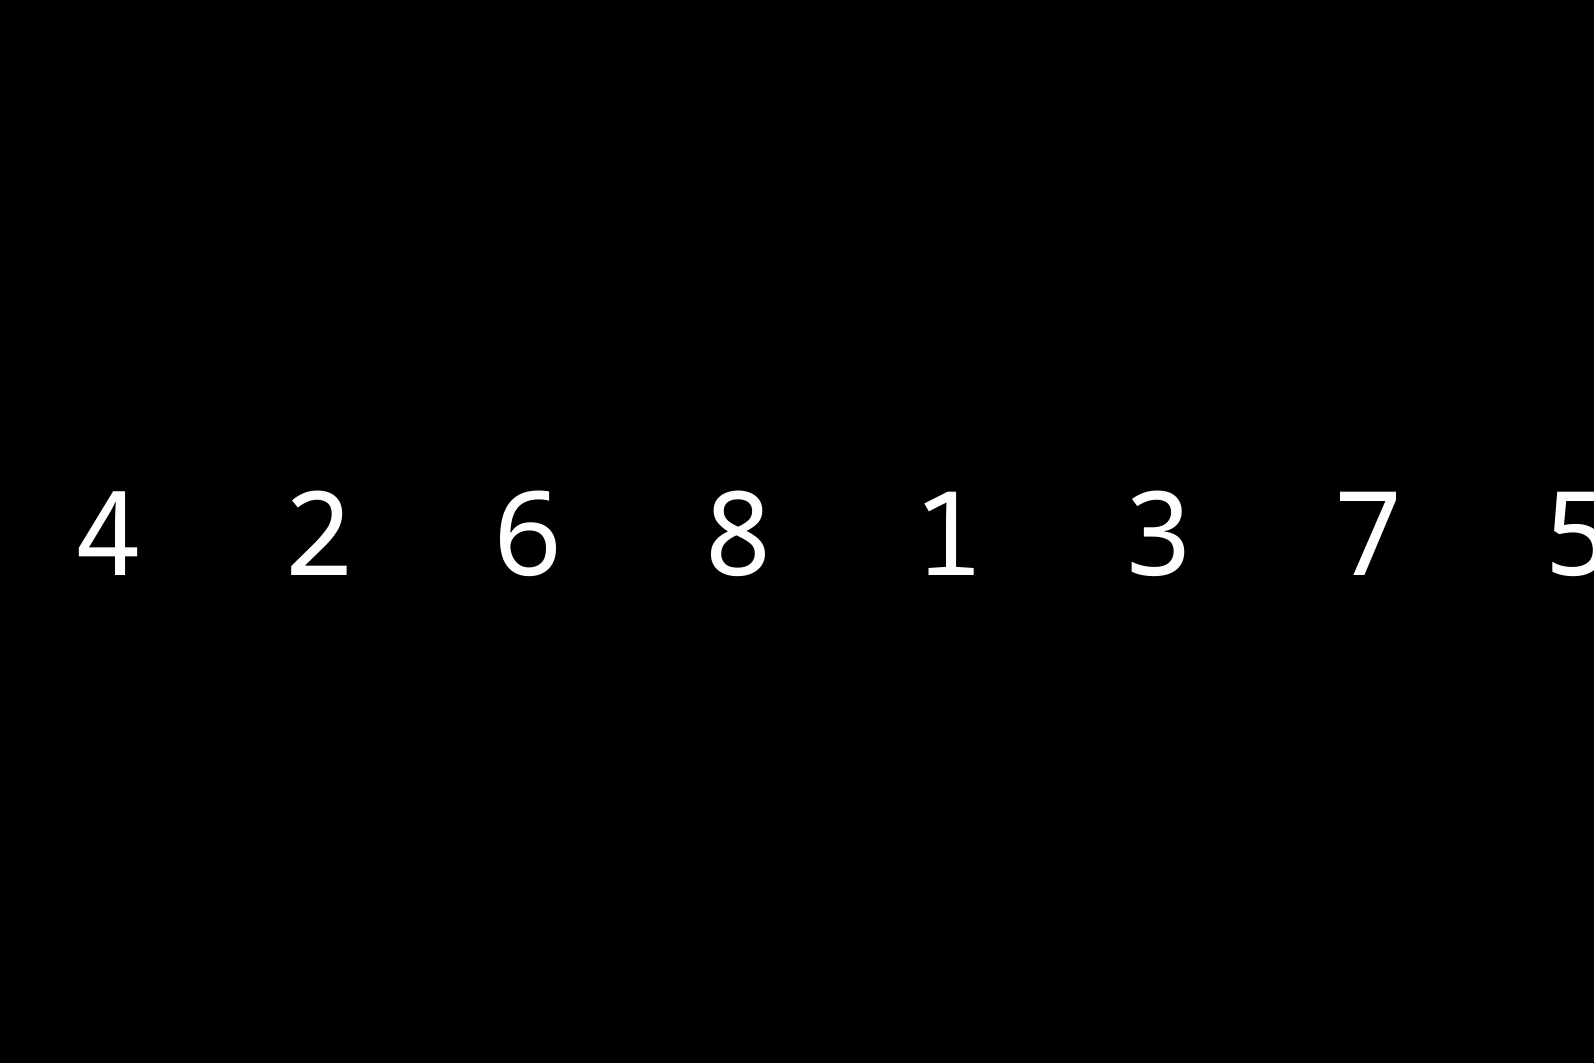

4 2 6 8 1 3 7 5